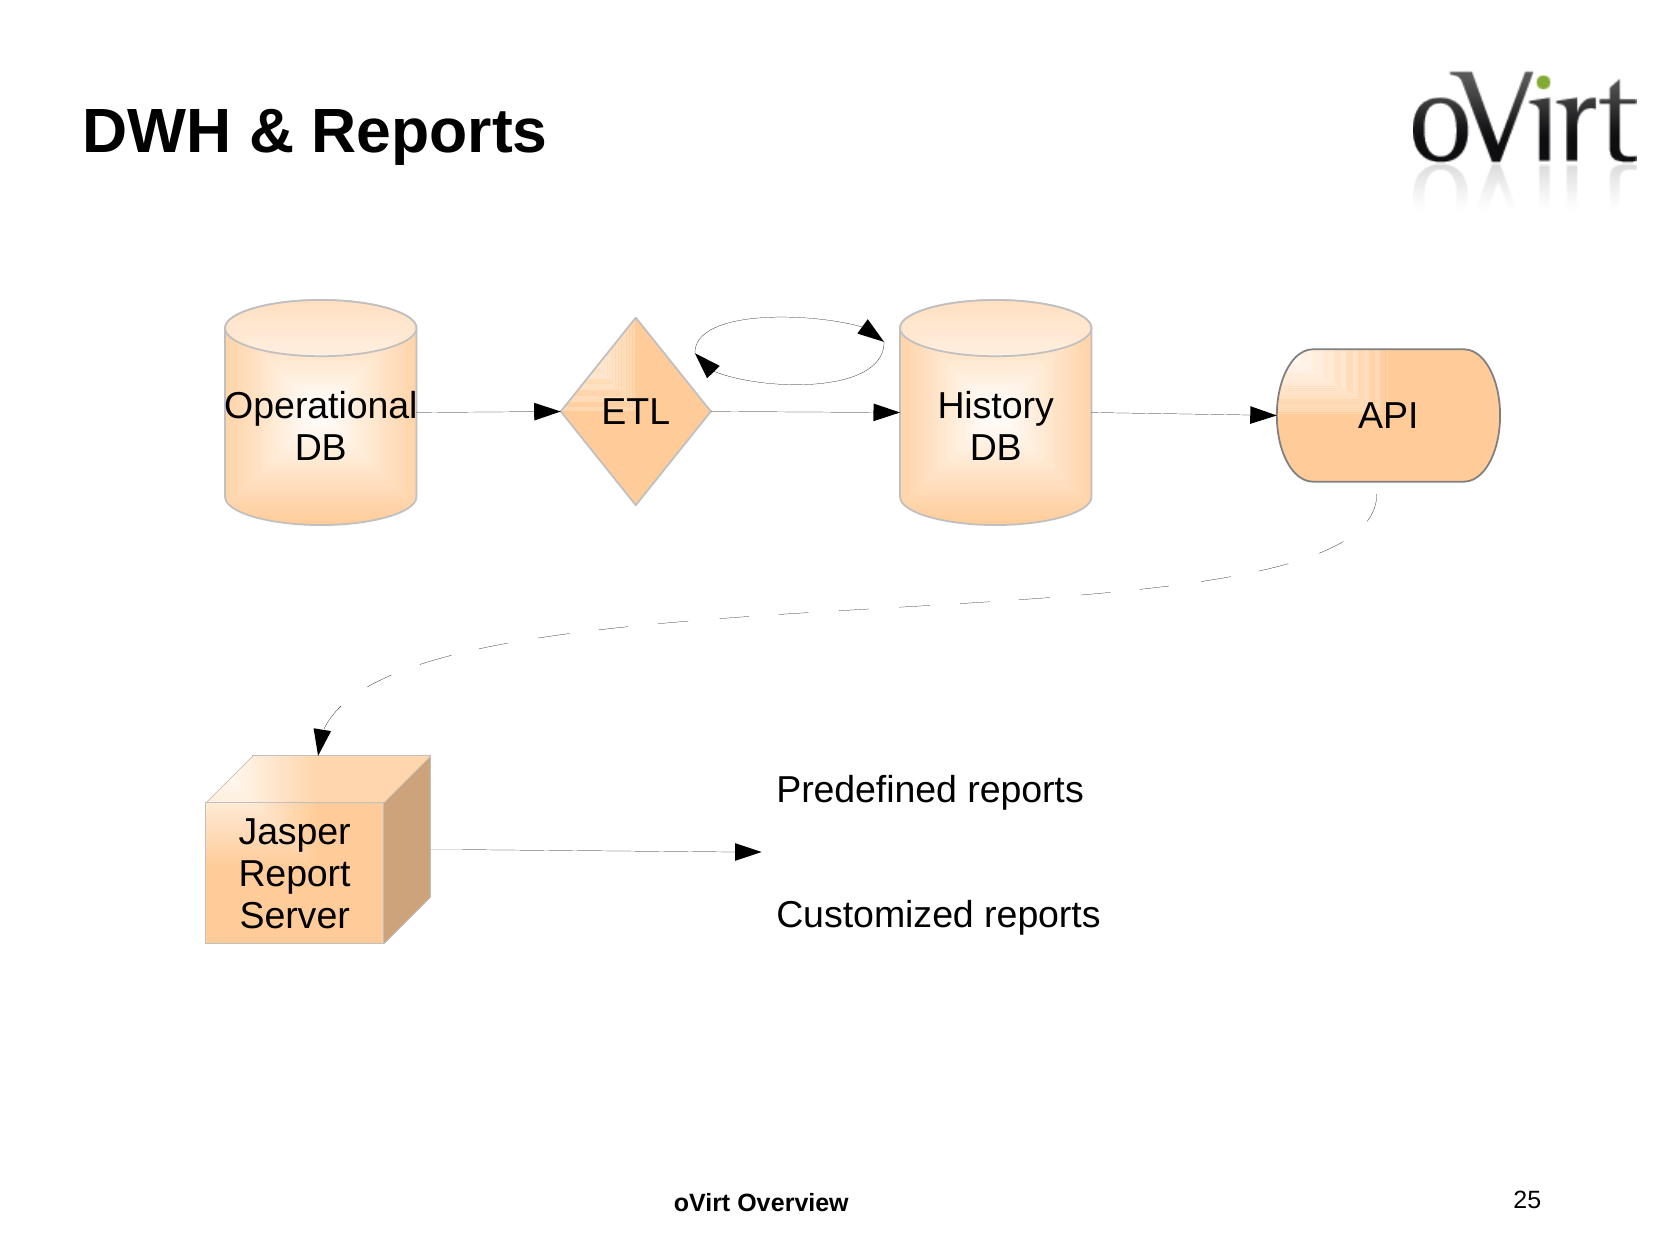

# DWH & Reports
Operational
DB
History
DB
ETL
API
Jasper
Report
Server
Predefined reports
Customized reports